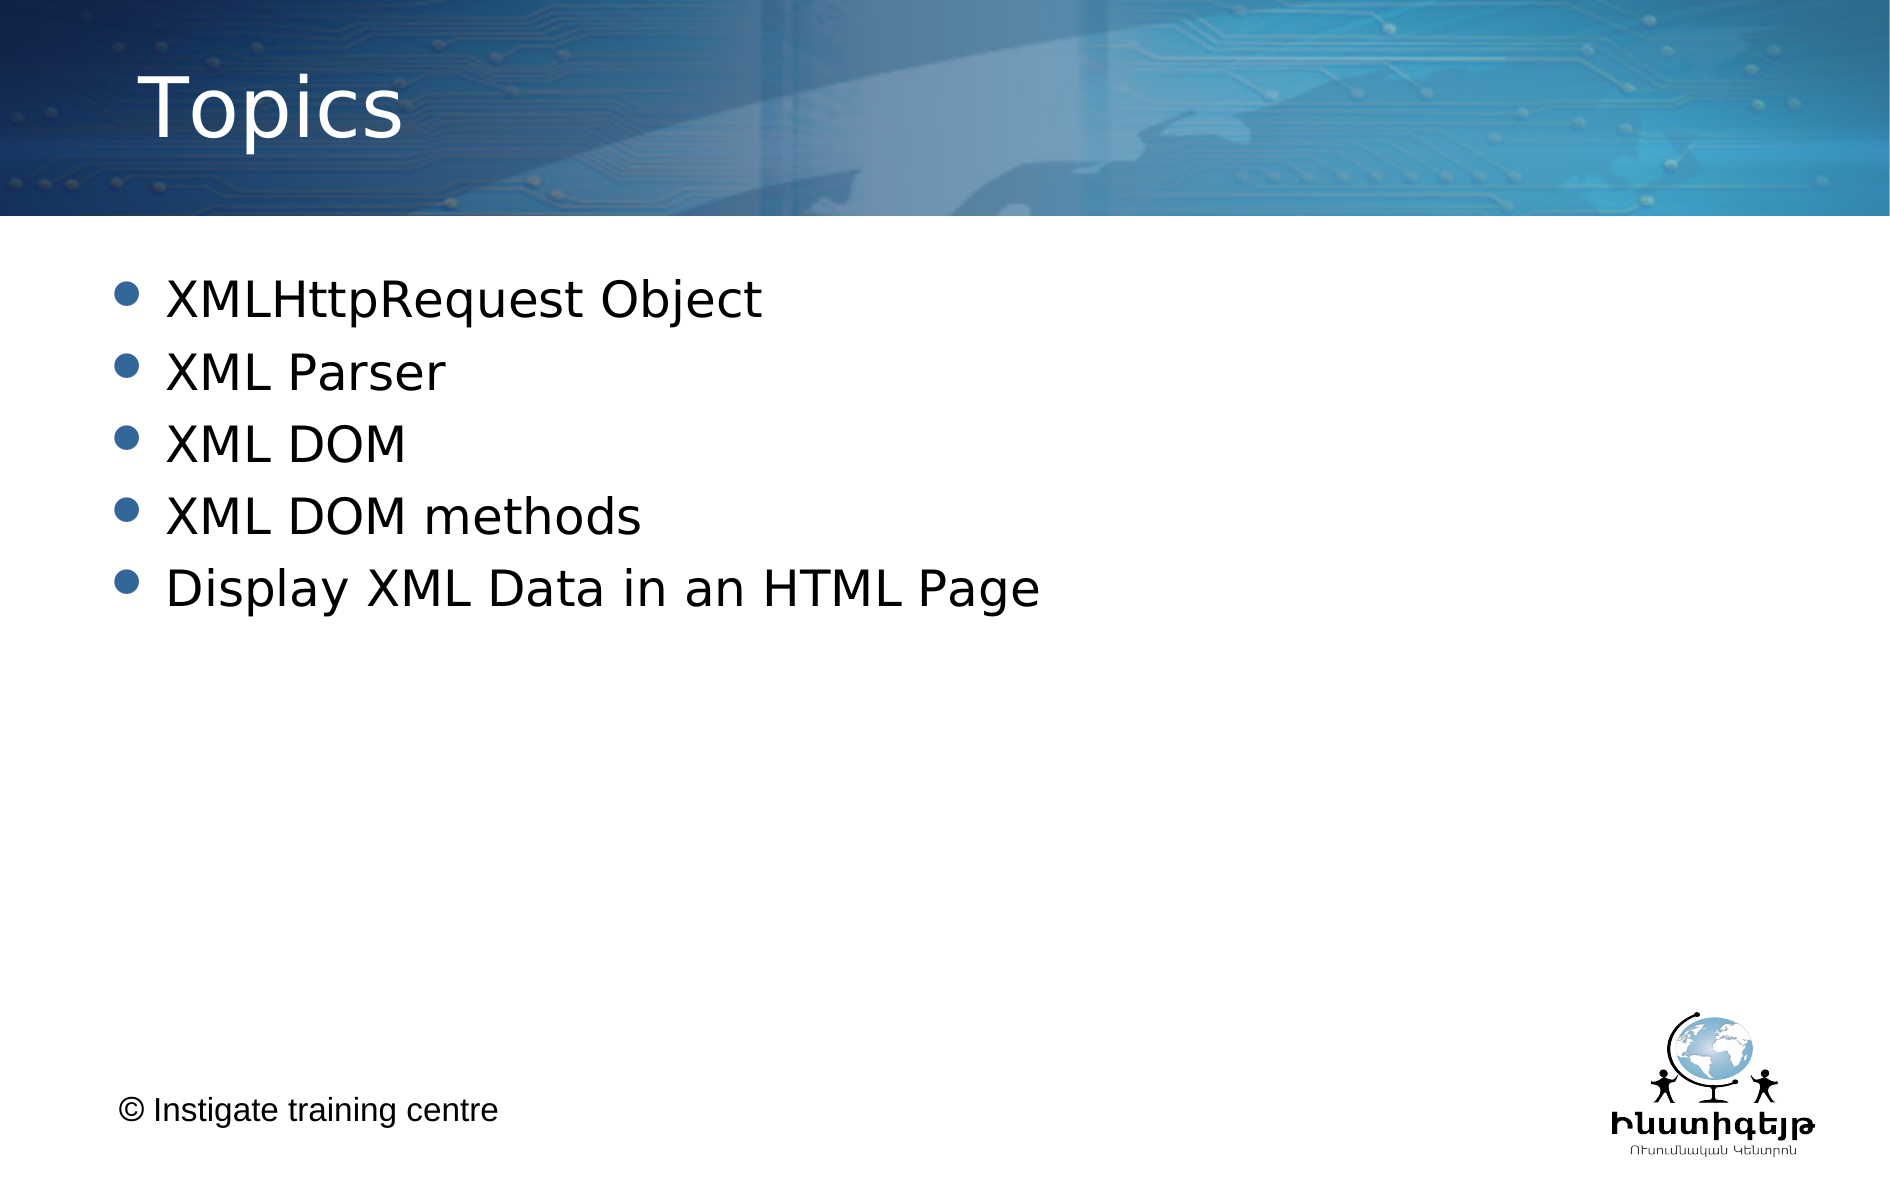

Topics
# XMLHttpRequest Object
XML Parser
XML DOM
XML DOM methods
Display XML Data in an HTML Page